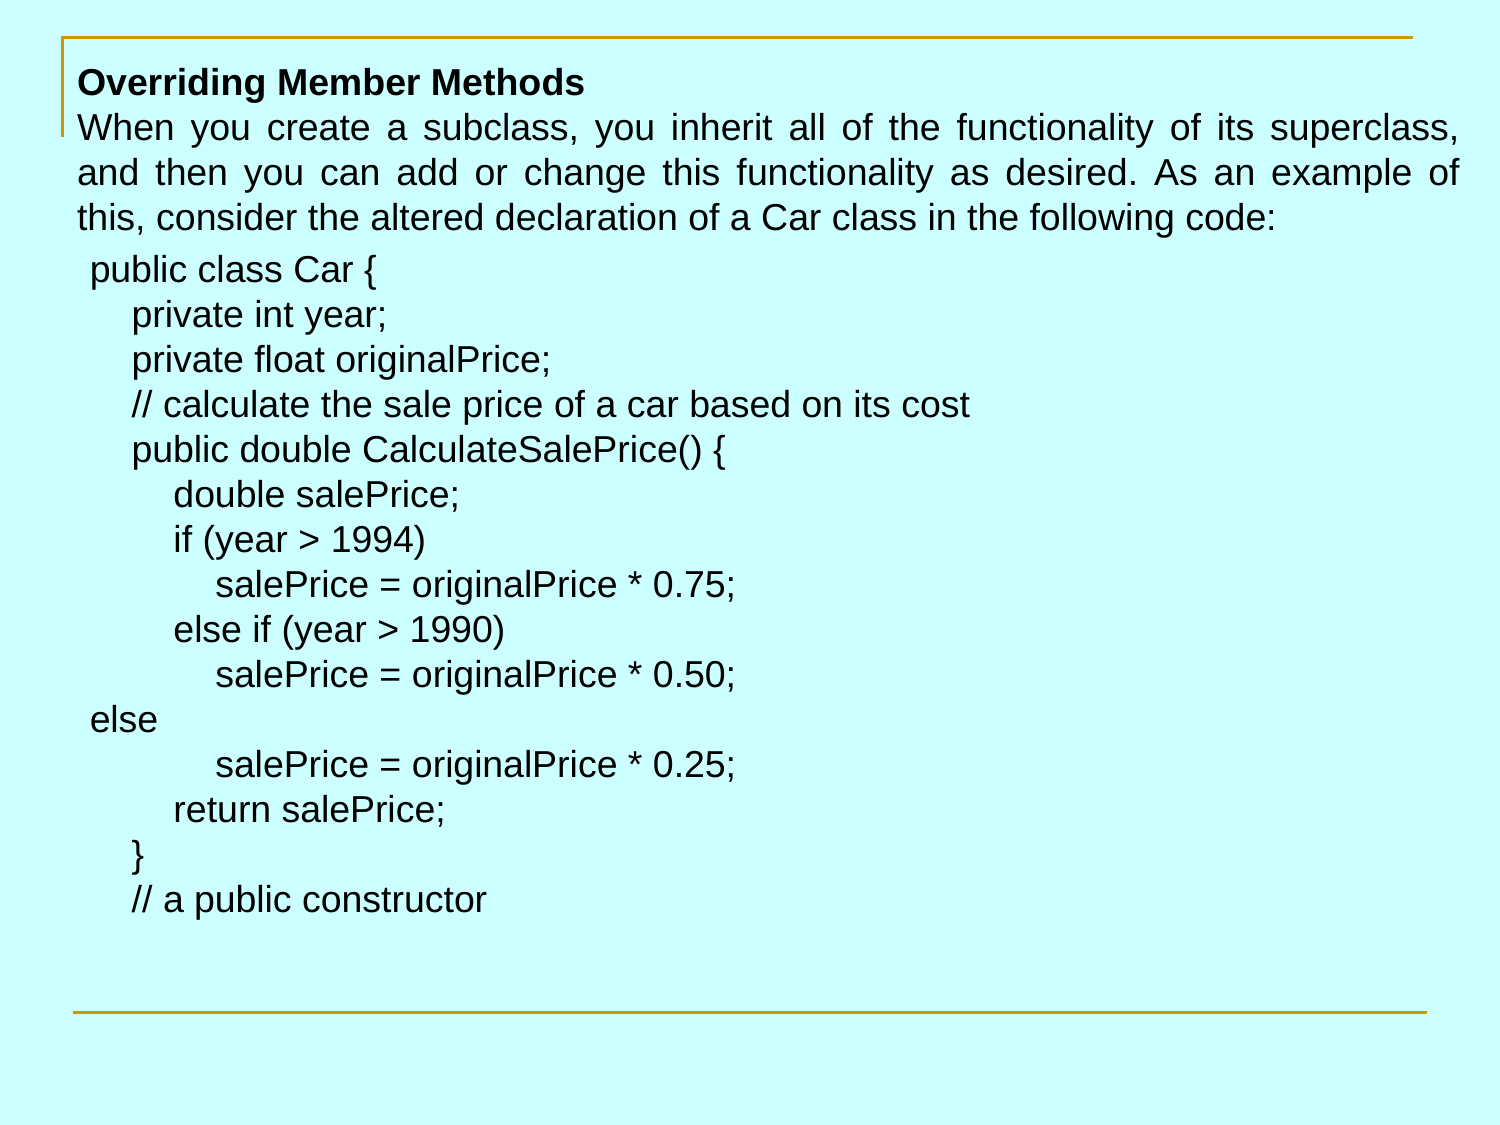

Overriding Member Methods
When you create a subclass, you inherit all of the functionality of its superclass, and then you can add or change this functionality as desired. As an example of this, consider the altered declaration of a Car class in the following code:
public class Car {
    private int year;
    private float originalPrice;
    // calculate the sale price of a car based on its cost
    public double CalculateSalePrice() {
        double salePrice;
        if (year > 1994)
            salePrice = originalPrice * 0.75;
        else if (year > 1990)
            salePrice = originalPrice * 0.50;
else
            salePrice = originalPrice * 0.25;
        return salePrice;
    }
    // a public constructor